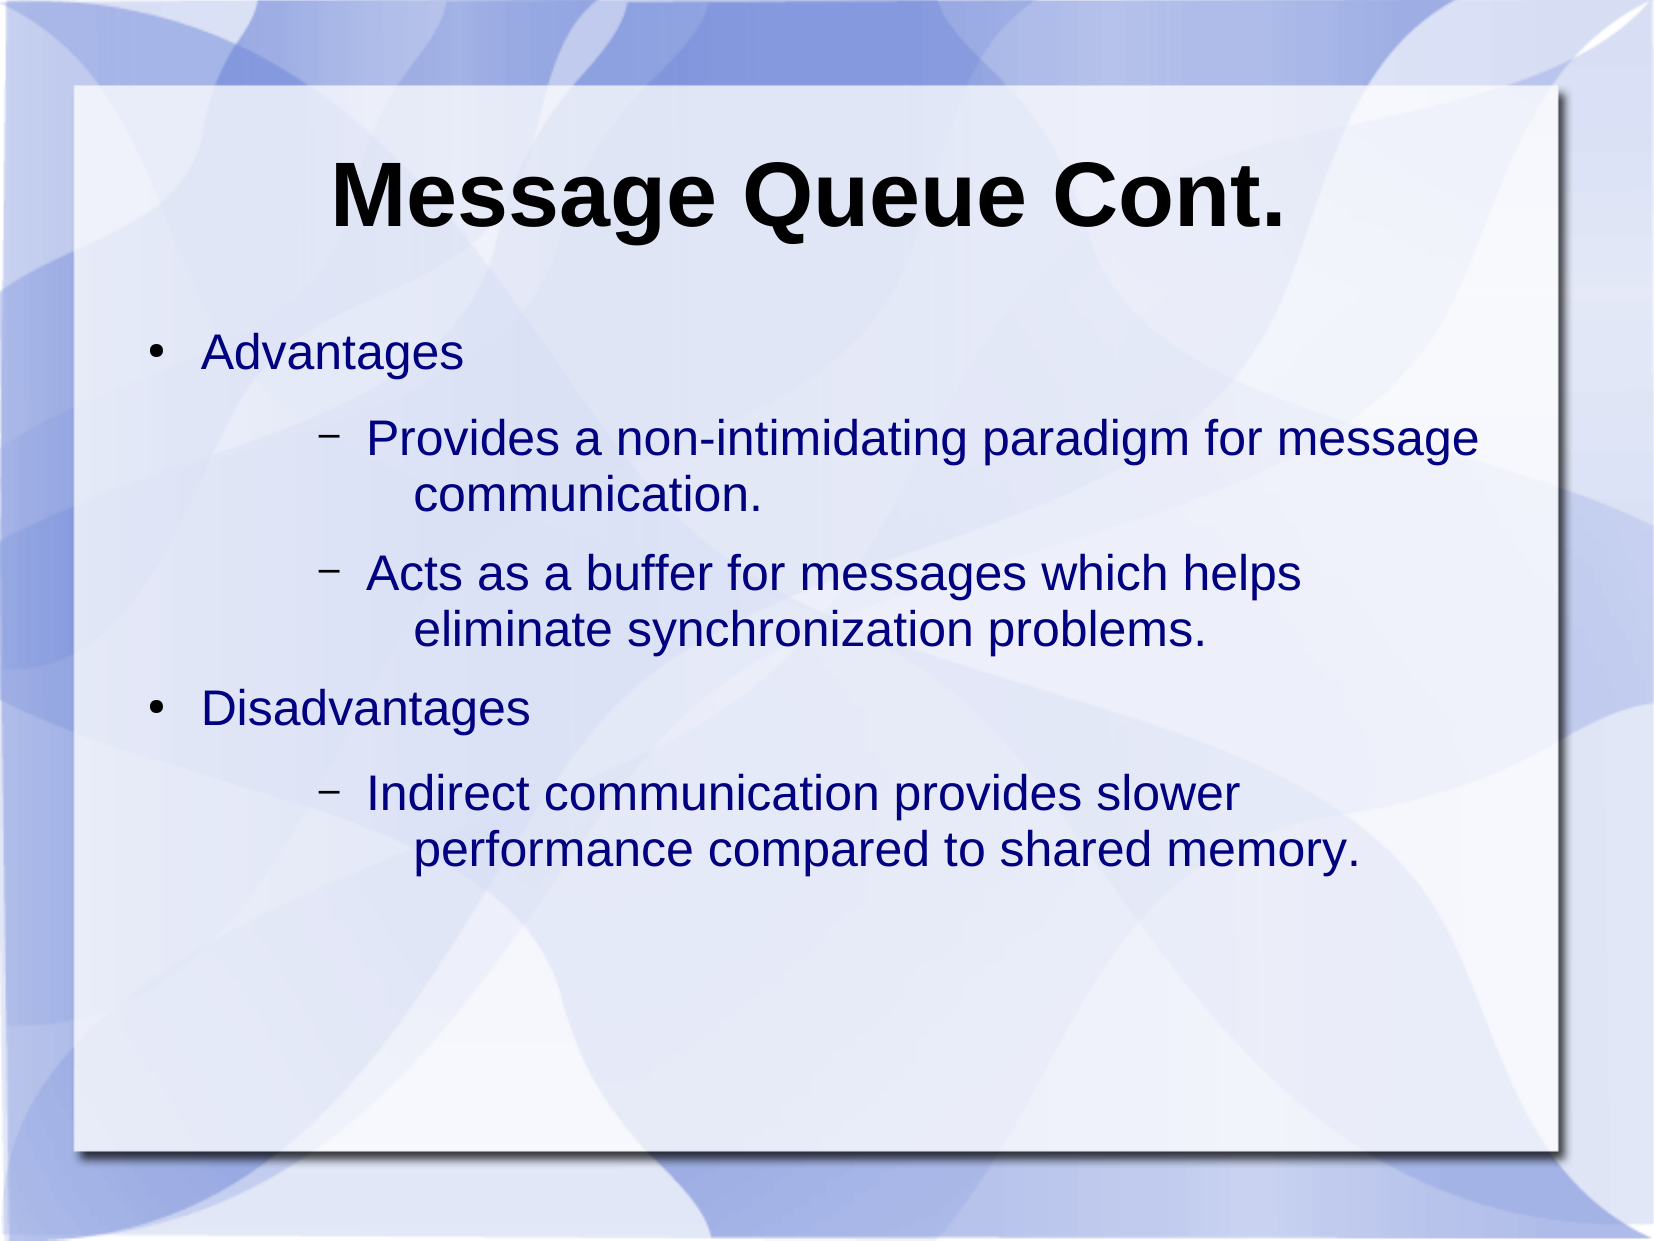

# Message Queue Cont.
Advantages
Provides a non-intimidating paradigm for message communication.
Acts as a buffer for messages which helps eliminate synchronization problems.
Disadvantages
Indirect communication provides slower performance compared to shared memory.